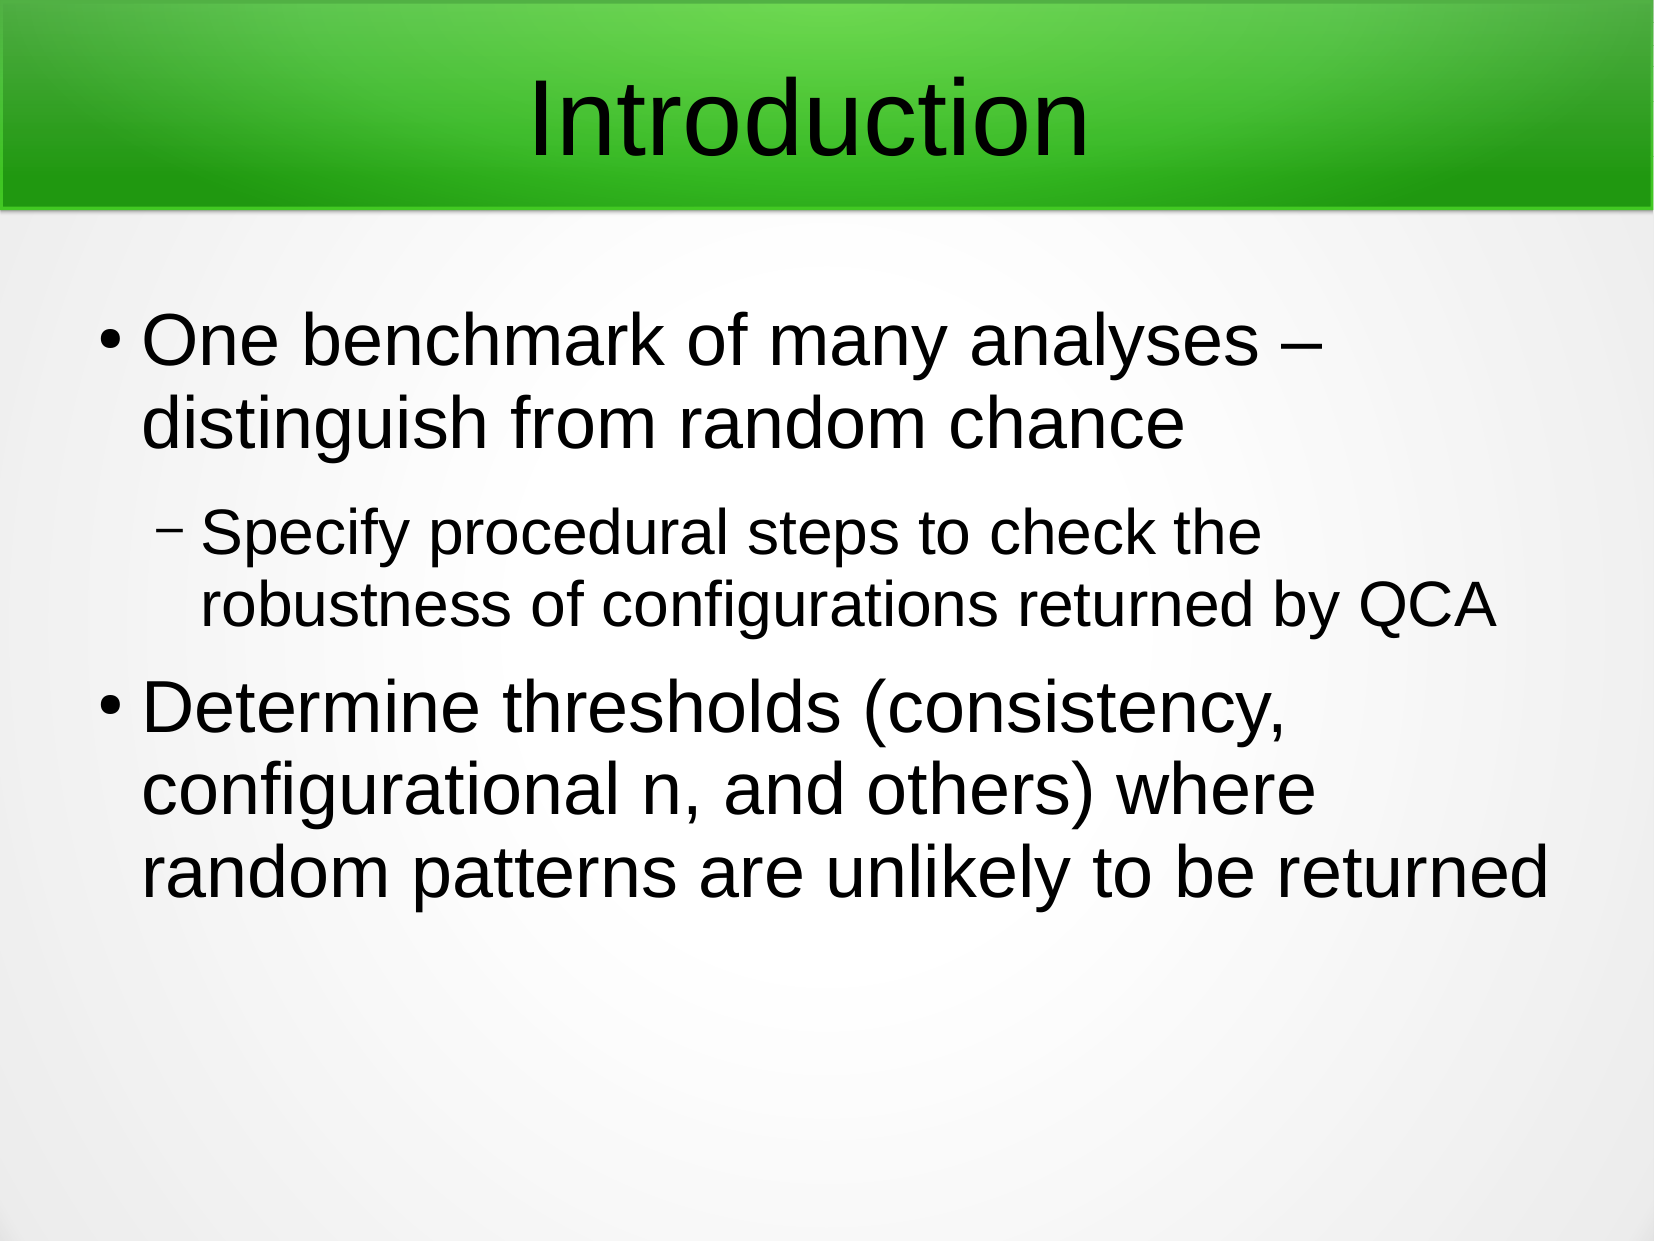

# Introduction
One benchmark of many analyses – distinguish from random chance
Specify procedural steps to check the robustness of configurations returned by QCA
Determine thresholds (consistency, configurational n, and others) where random patterns are unlikely to be returned